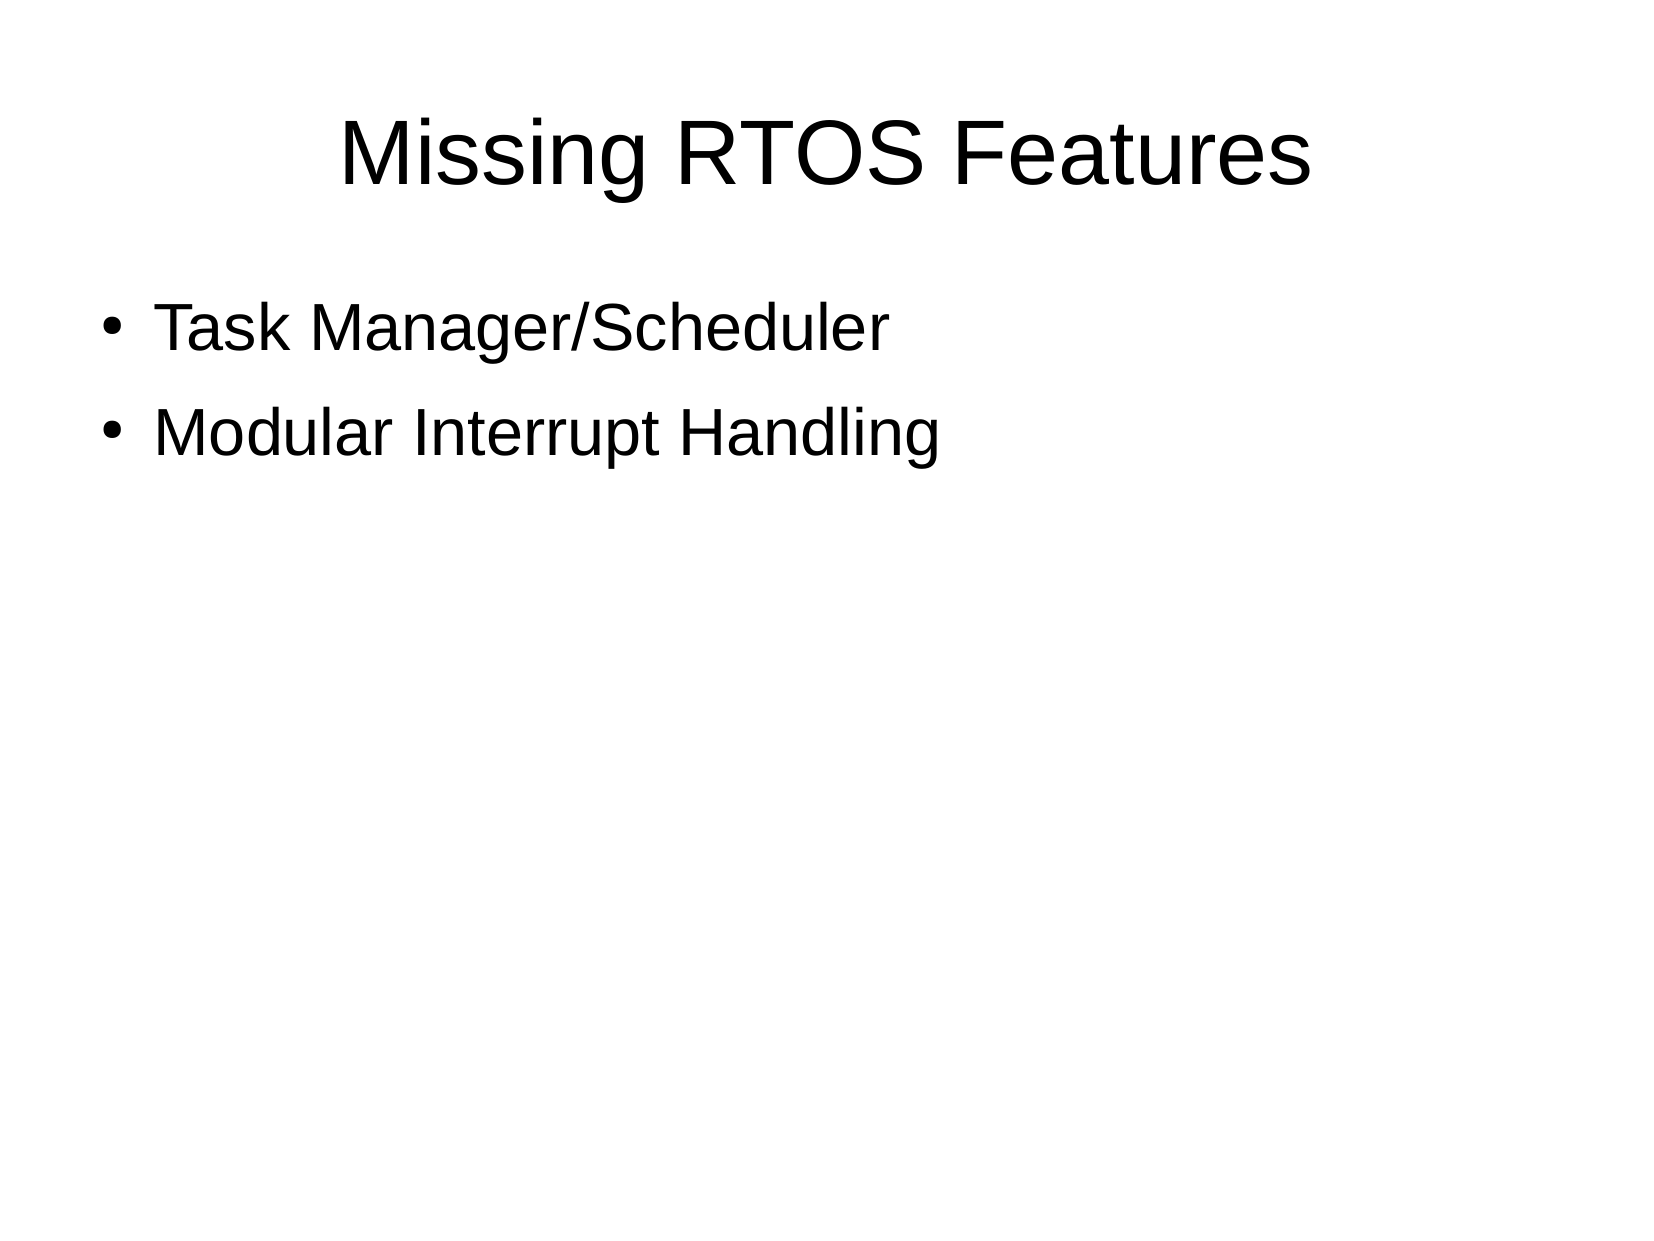

# Missing RTOS Features
Task Manager/Scheduler
Modular Interrupt Handling